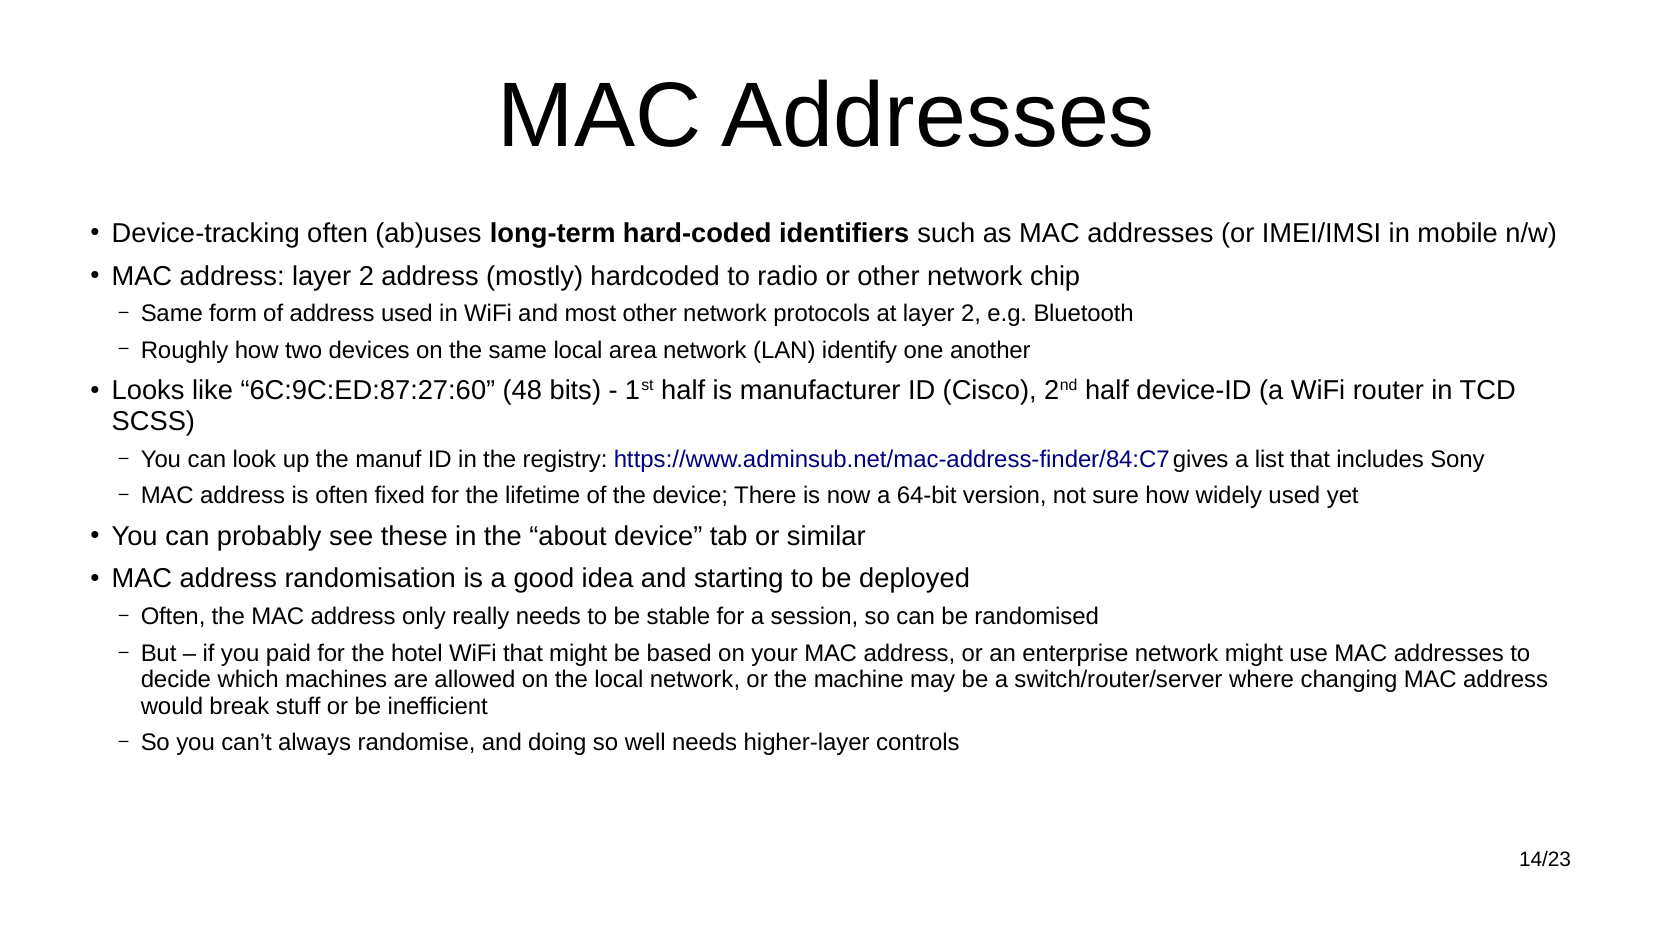

# MAC Addresses
Device-tracking often (ab)uses long-term hard-coded identifiers such as MAC addresses (or IMEI/IMSI in mobile n/w)
MAC address: layer 2 address (mostly) hardcoded to radio or other network chip
Same form of address used in WiFi and most other network protocols at layer 2, e.g. Bluetooth
Roughly how two devices on the same local area network (LAN) identify one another
Looks like “6C:9C:ED:87:27:60” (48 bits) - 1st half is manufacturer ID (Cisco), 2nd half device-ID (a WiFi router in TCD SCSS)
You can look up the manuf ID in the registry: https://www.adminsub.net/mac-address-finder/84:C7 gives a list that includes Sony
MAC address is often fixed for the lifetime of the device; There is now a 64-bit version, not sure how widely used yet
You can probably see these in the “about device” tab or similar
MAC address randomisation is a good idea and starting to be deployed
Often, the MAC address only really needs to be stable for a session, so can be randomised
But – if you paid for the hotel WiFi that might be based on your MAC address, or an enterprise network might use MAC addresses to decide which machines are allowed on the local network, or the machine may be a switch/router/server where changing MAC address would break stuff or be inefficient
So you can’t always randomise, and doing so well needs higher-layer controls
14